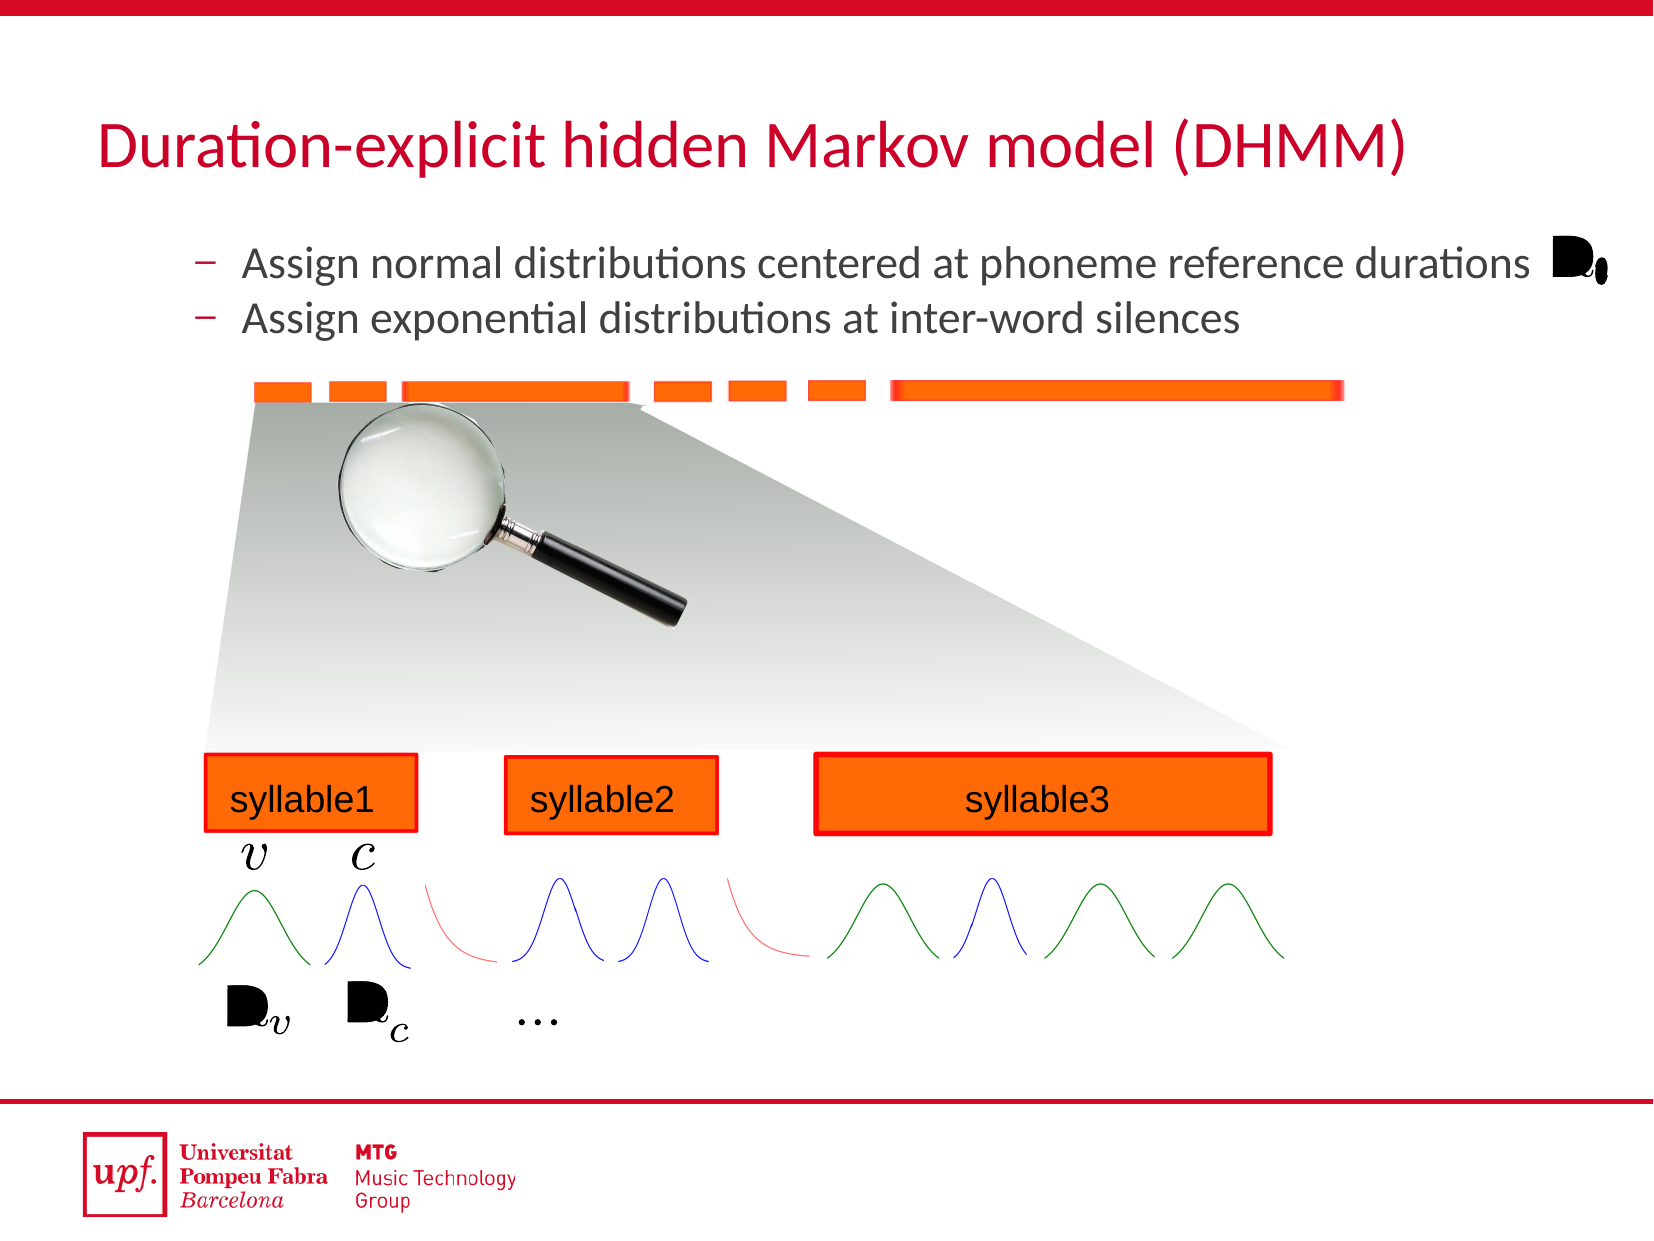

Duration-explicit hidden Markov model (DHMM)
Assign normal distributions centered at phoneme reference durations
Assign exponential distributions at inter-word silences
syllable2
syllable3
syllable1